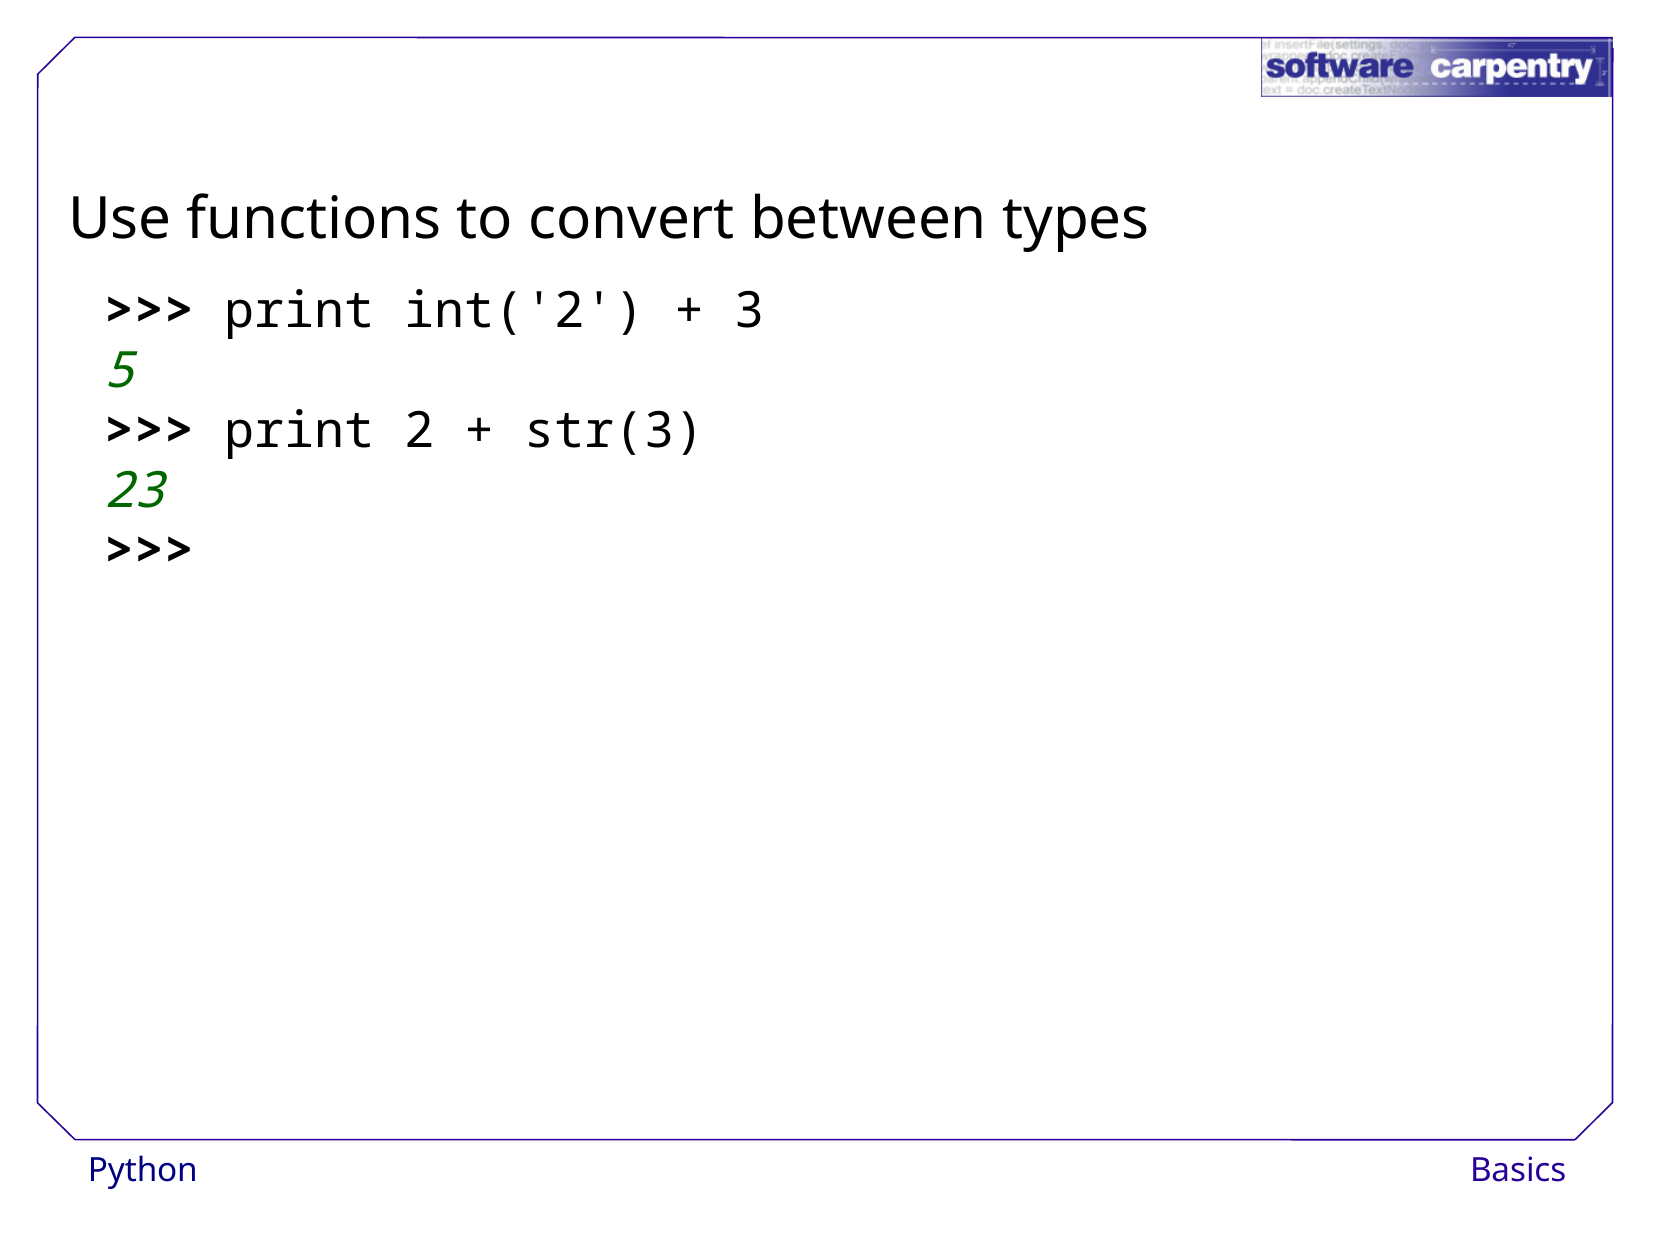

Use functions to convert between types
>>> print int('2') + 3
5
>>> print 2 + str(3)
23
>>>